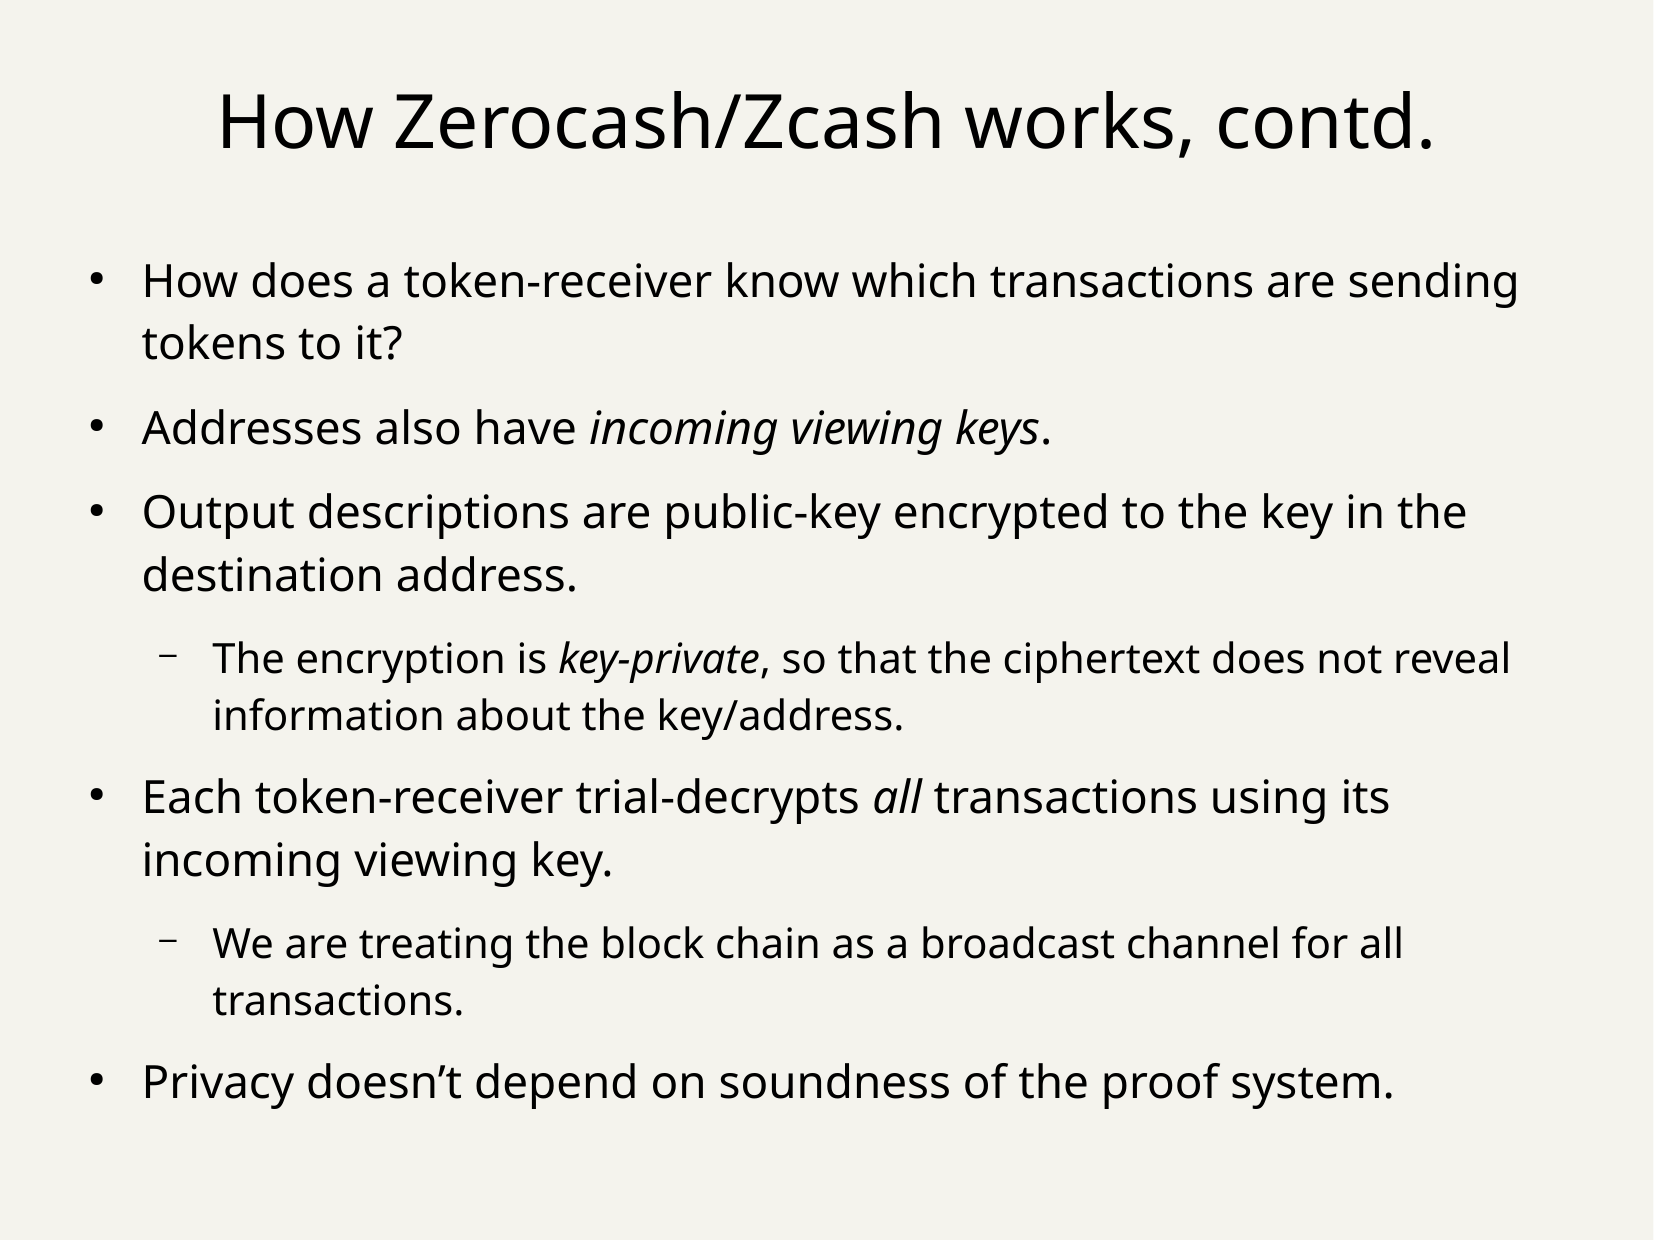

# How Zerocash/Zcash works, contd.
How does a token-receiver know which transactions are sending tokens to it?
Addresses also have incoming viewing keys.
Output descriptions are public-key encrypted to the key in the destination address.
The encryption is key-private, so that the ciphertext does not reveal information about the key/address.
Each token-receiver trial-decrypts all transactions using its incoming viewing key.
We are treating the block chain as a broadcast channel for all transactions.
Privacy doesn’t depend on soundness of the proof system.